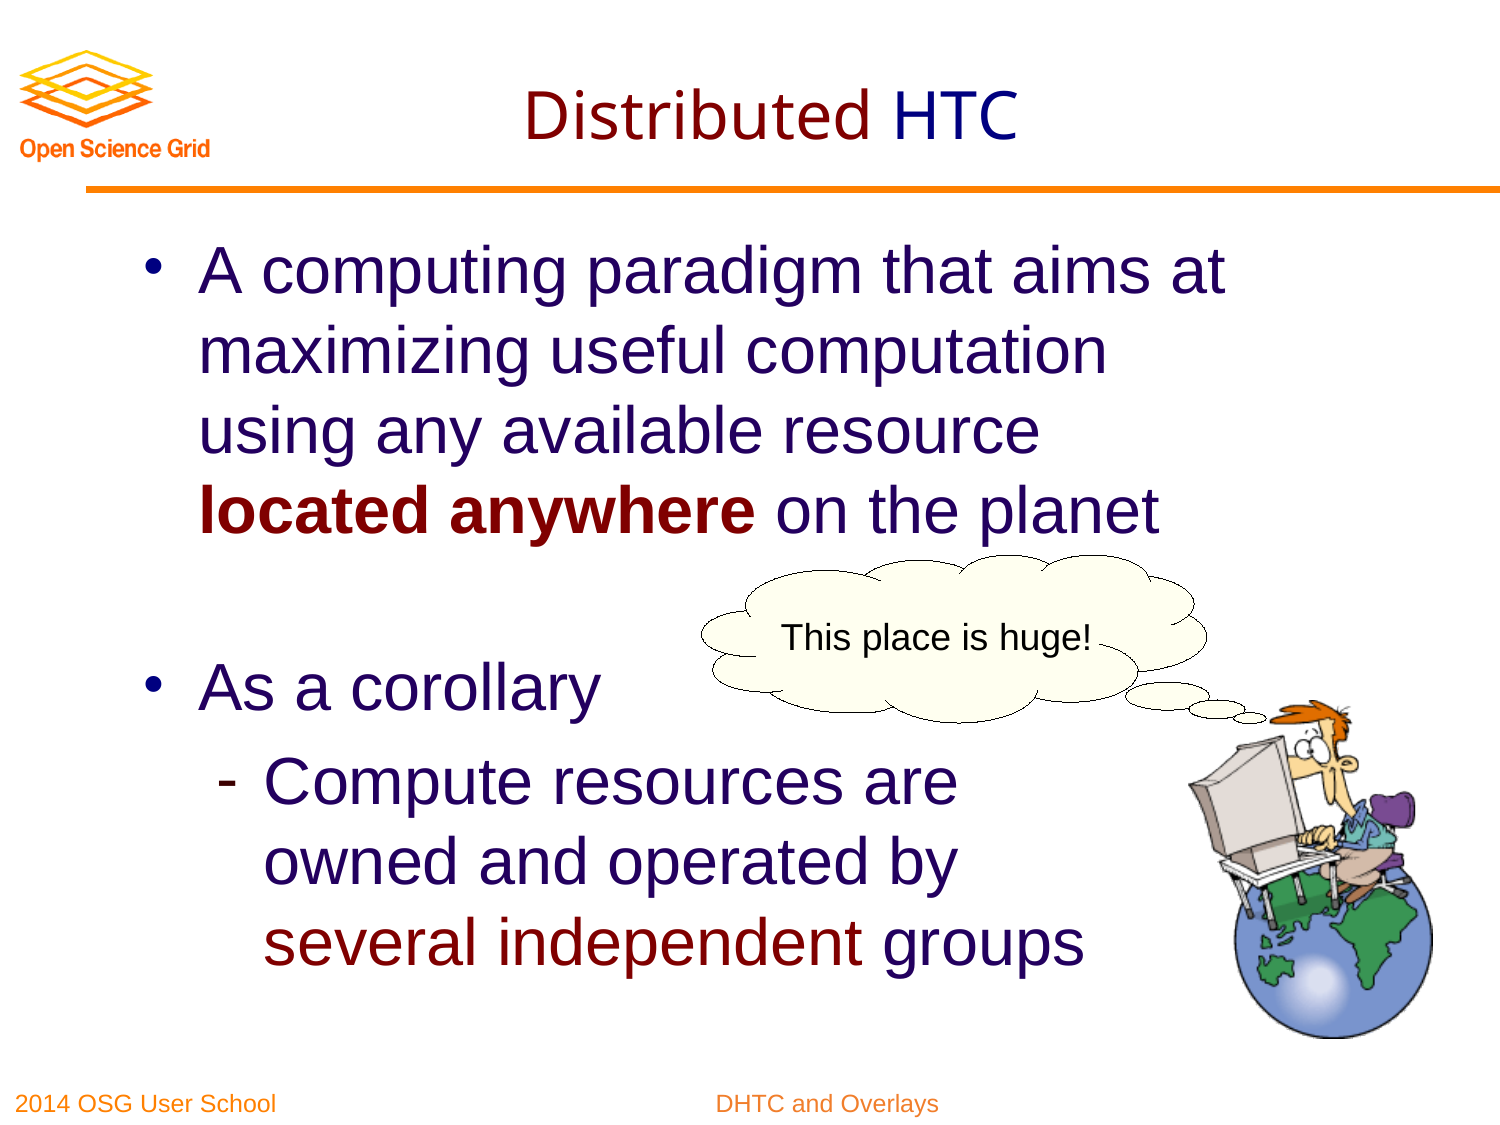

# Distributed HTC
A computing paradigm that aims at
maximizing useful computation
using any available resource
located anywhere on the planet
As a corollary
Compute resources are
owned and operated by
several independent groups
This place is huge!